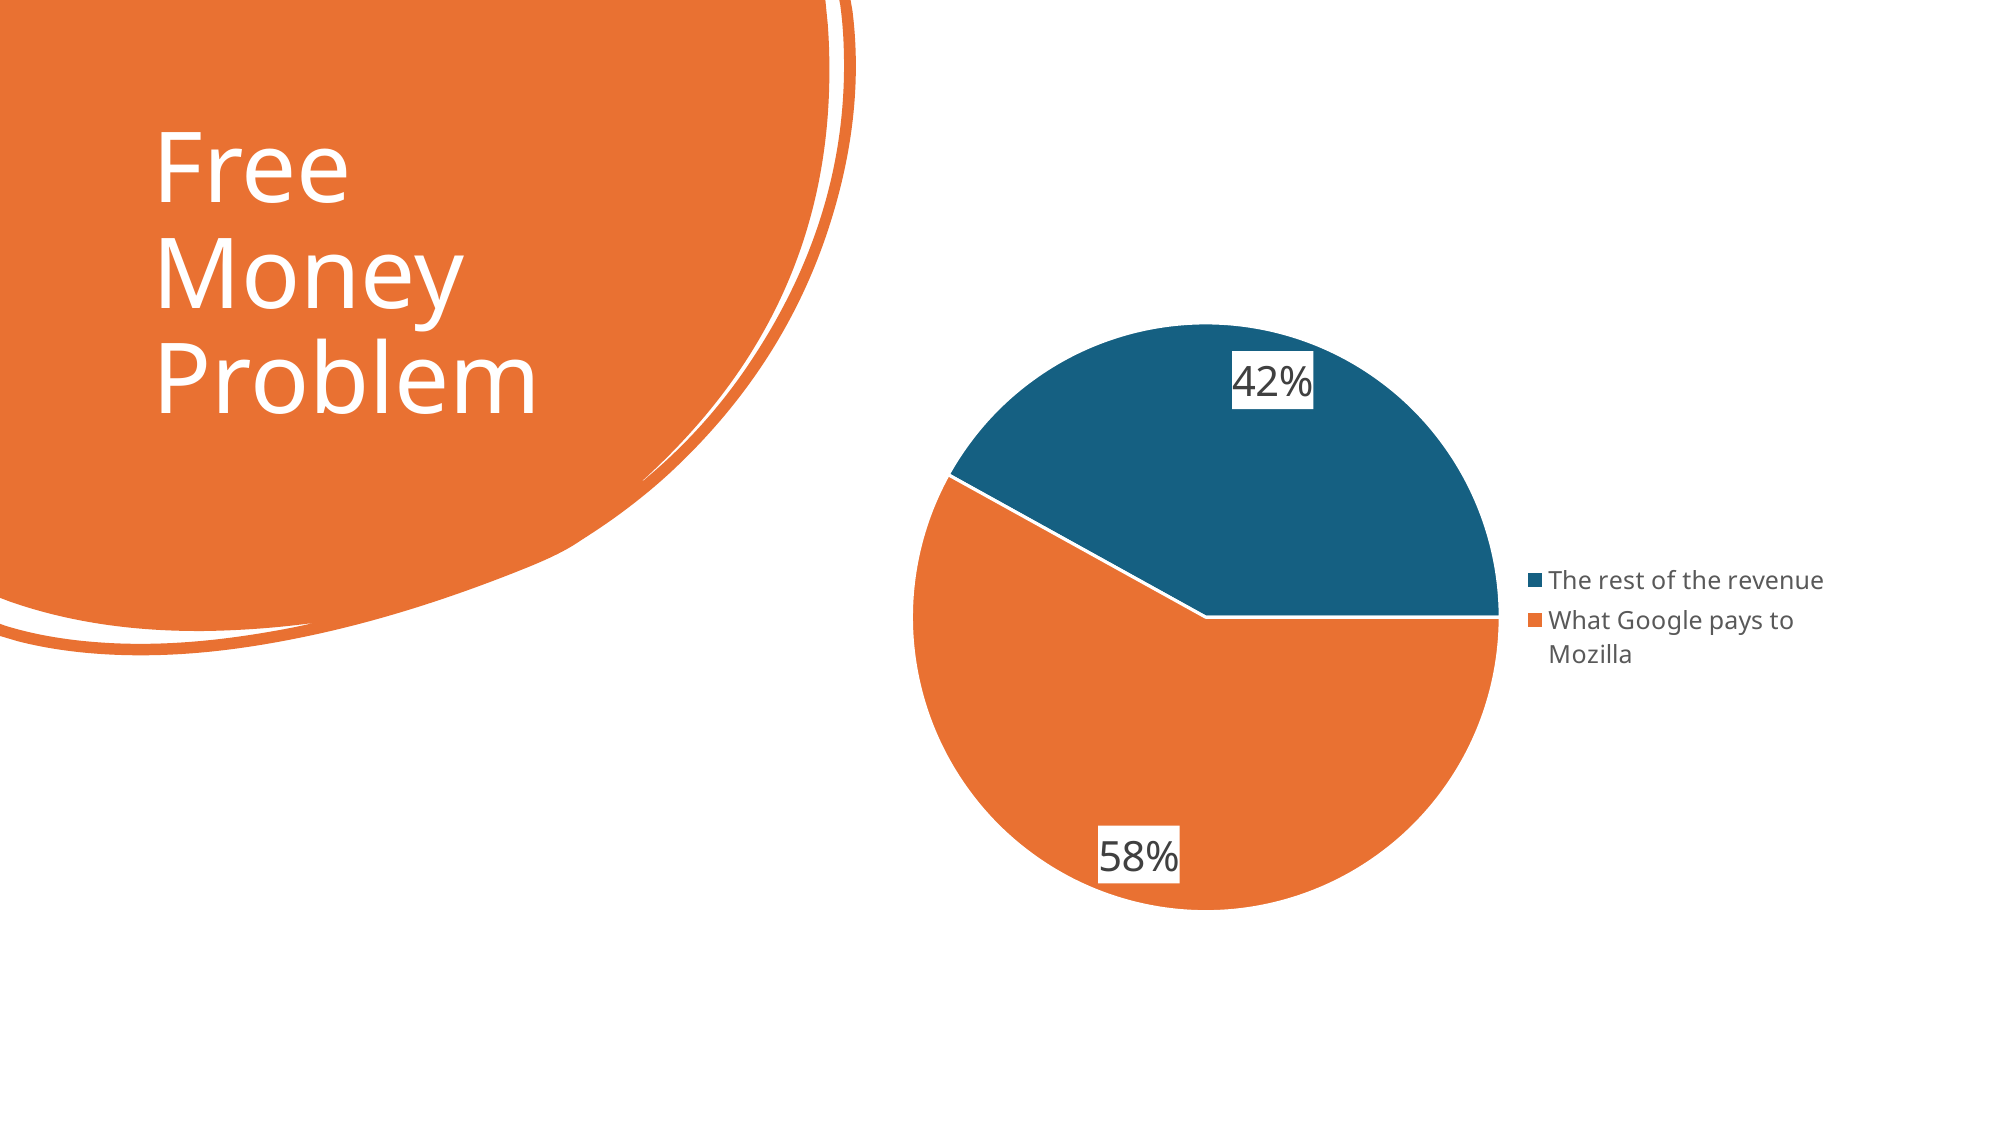

# Free Money Problem
### Chart
| Category | Series1 |
|---|---|
| The rest of the revenue | 42.0 |
| What Google pays to Mozilla | 58.11 |